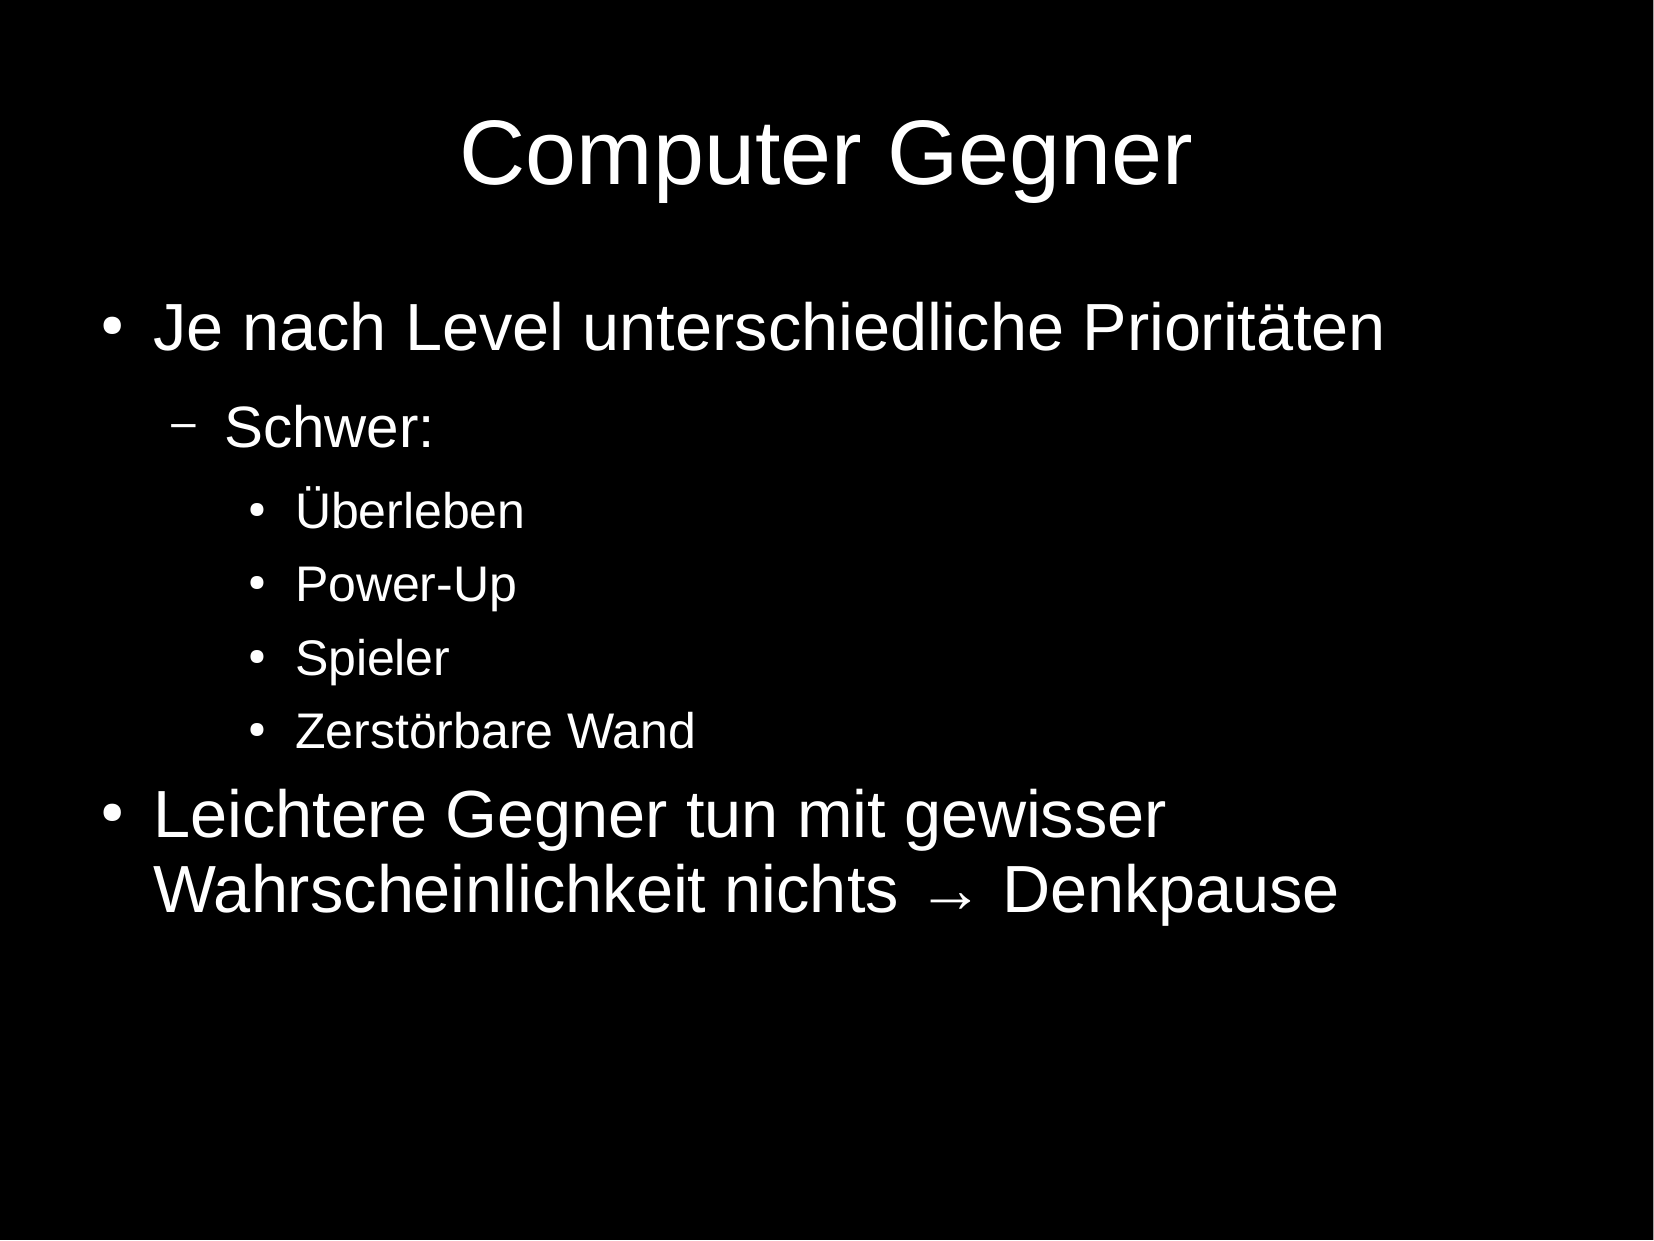

# Computer Gegner
Je nach Level unterschiedliche Prioritäten
Schwer:
Überleben
Power-Up
Spieler
Zerstörbare Wand
Leichtere Gegner tun mit gewisser Wahrscheinlichkeit nichts → Denkpause